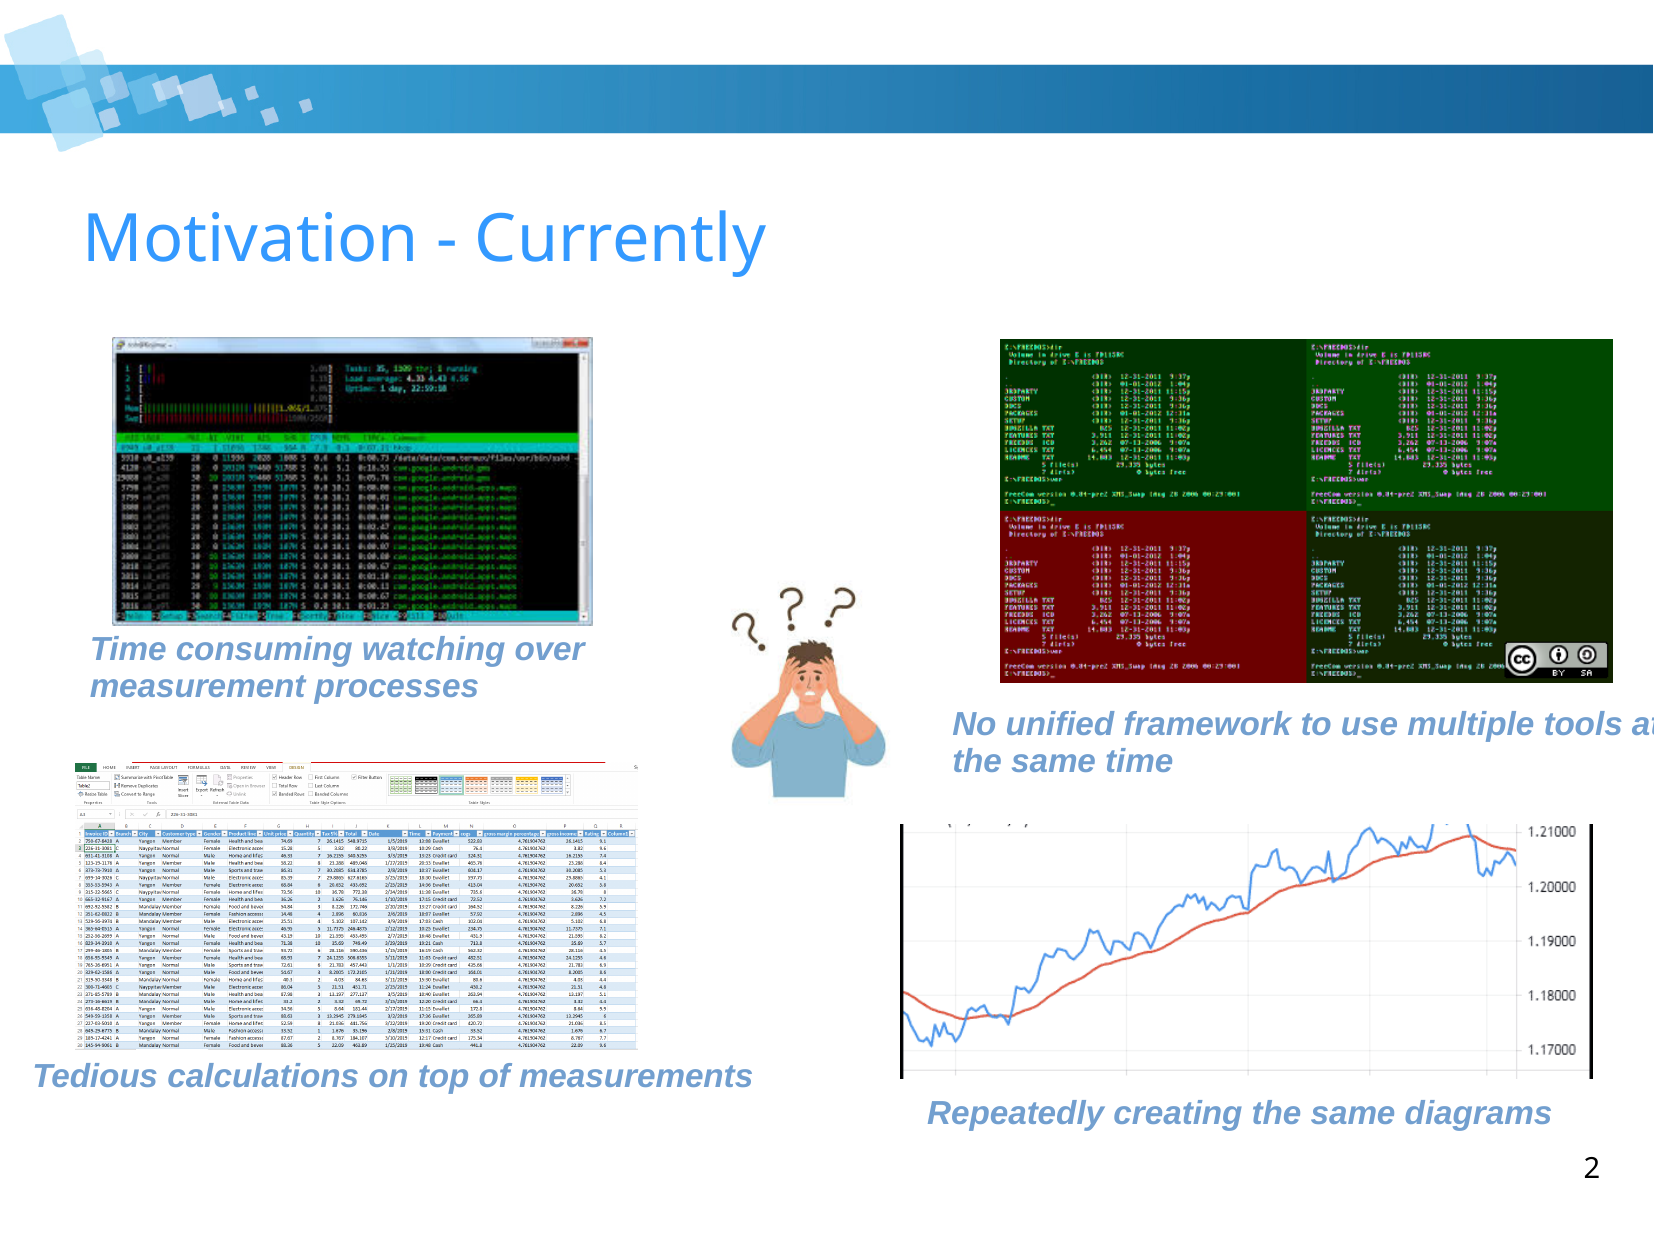

# Motivation - Currently
Time consuming watching over measurement processes
No unified framework to use multiple tools at the same time
Tedious calculations on top of measurements
Repeatedly creating the same diagrams
2